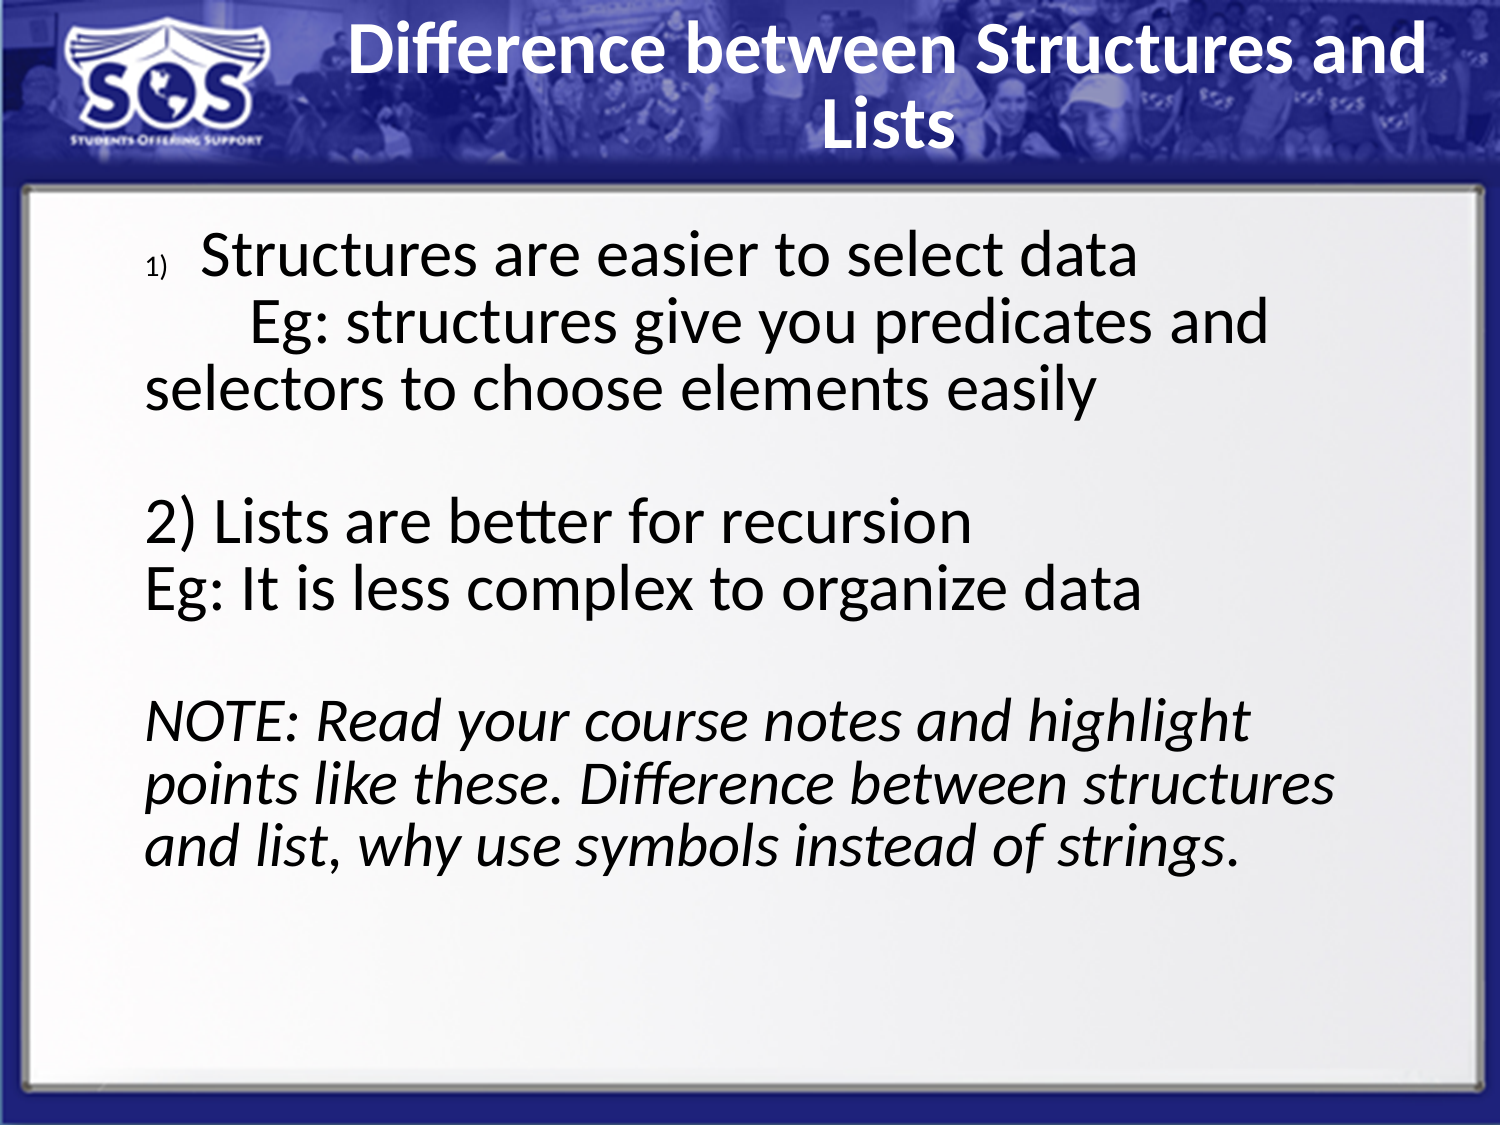

Difference between Structures and Lists
Structures are easier to select data
 Eg: structures give you predicates and selectors to choose elements easily
2) Lists are better for recursion
Eg: It is less complex to organize data
NOTE: Read your course notes and highlight points like these. Difference between structures and list, why use symbols instead of strings.